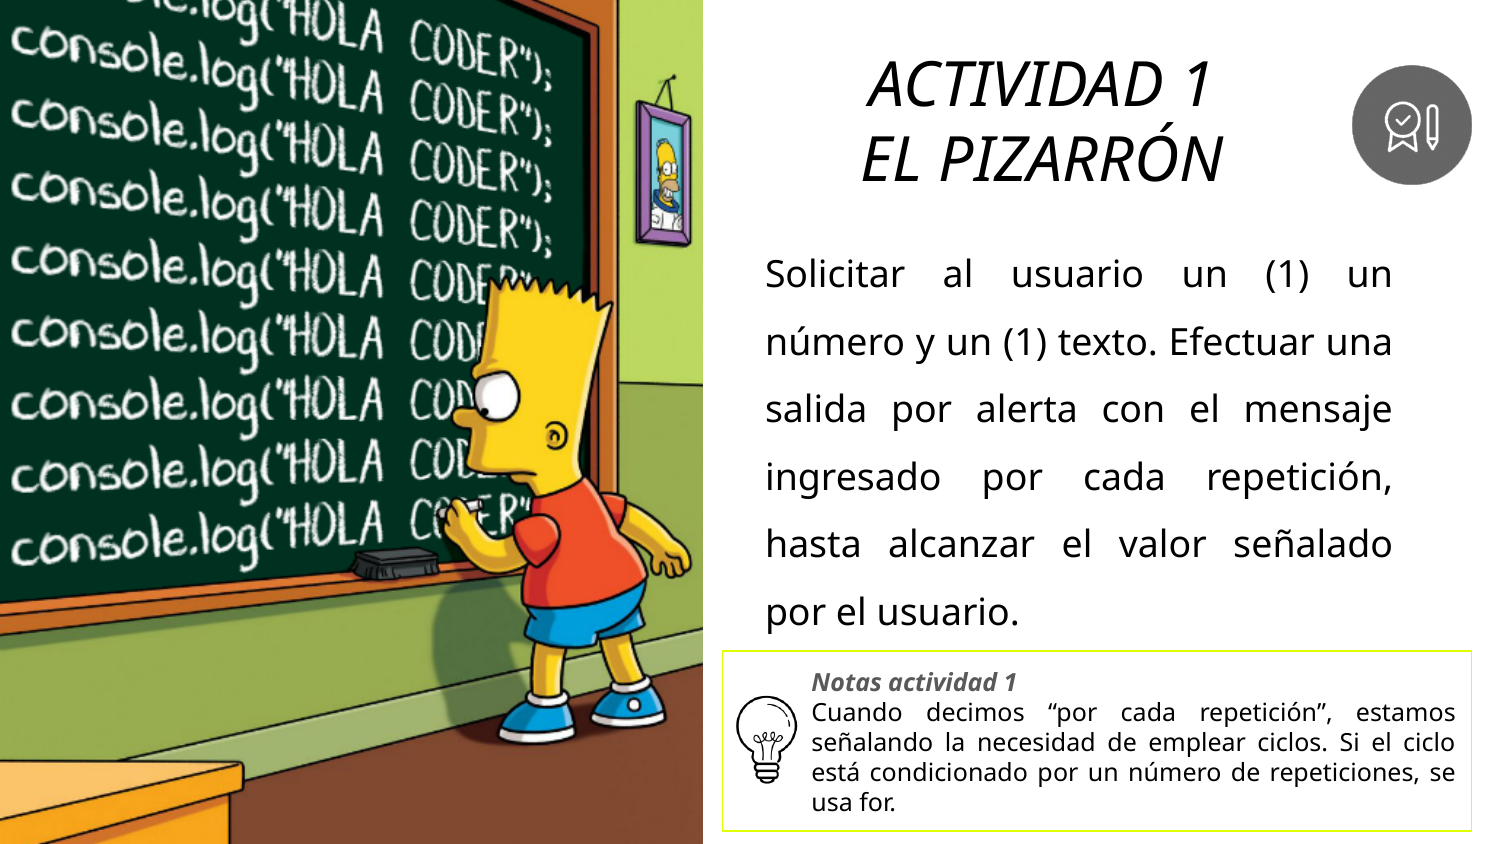

ACTIVIDAD 1
EL PIZARRÓN
Solicitar al usuario un (1) un número y un (1) texto. Efectuar una salida por alerta con el mensaje ingresado por cada repetición, hasta alcanzar el valor señalado por el usuario.
Notas actividad 1
Cuando decimos “por cada repetición”, estamos señalando la necesidad de emplear ciclos. Si el ciclo está condicionado por un número de repeticiones, se usa for.